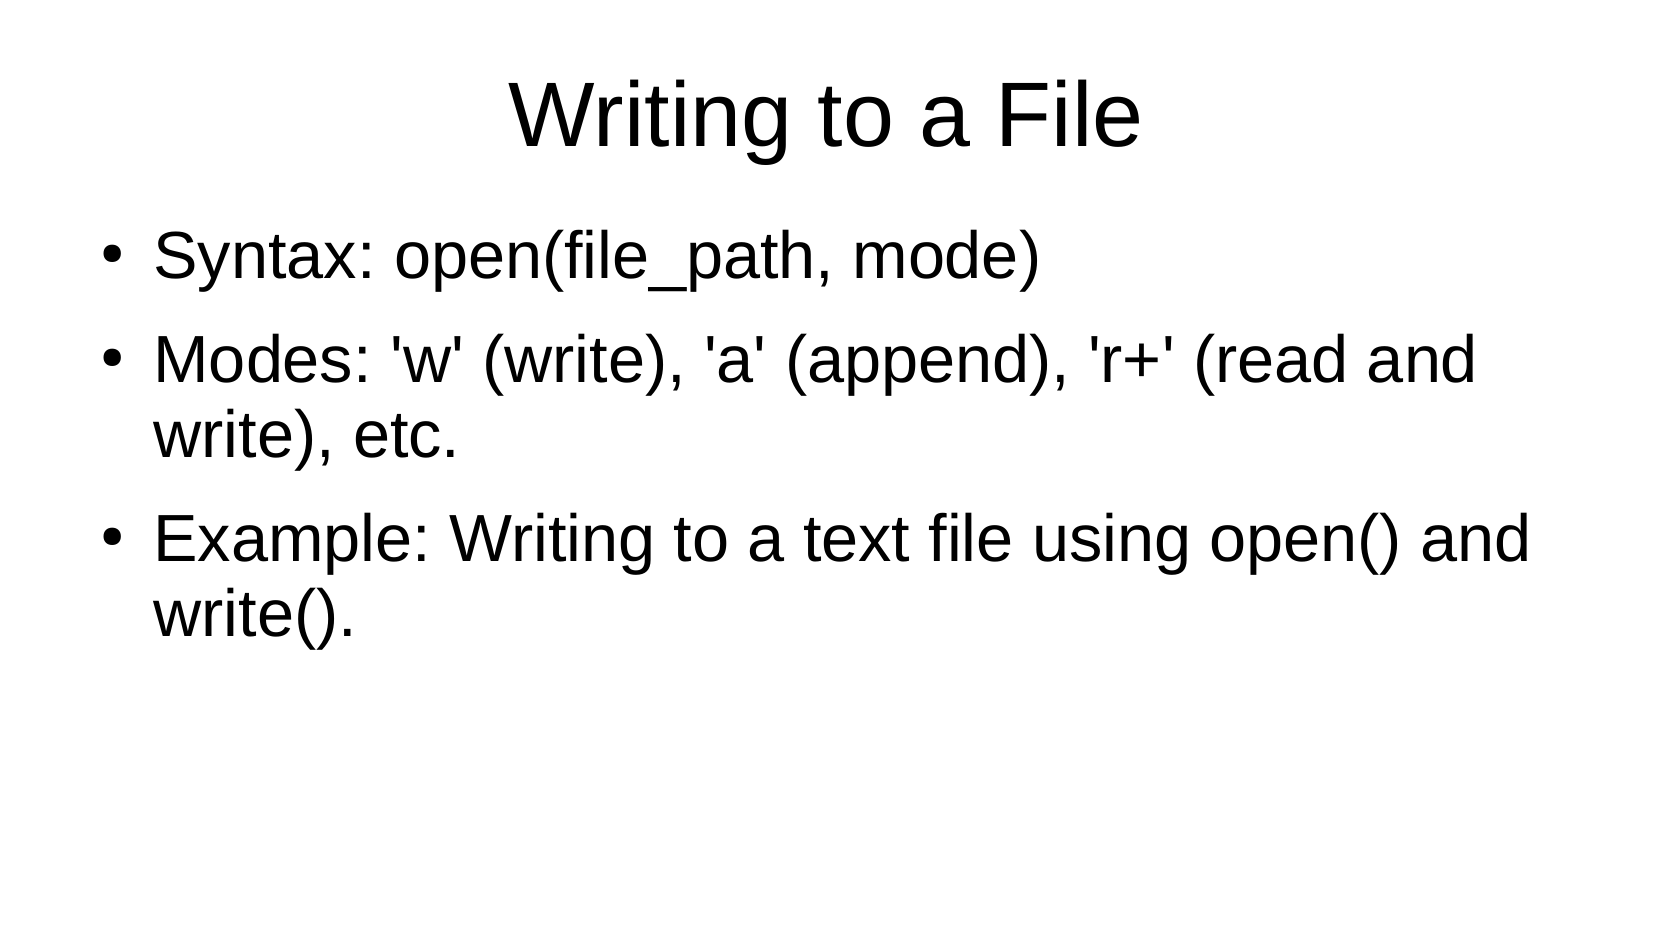

# Writing to a File
Syntax: open(file_path, mode)
Modes: 'w' (write), 'a' (append), 'r+' (read and write), etc.
Example: Writing to a text file using open() and write().